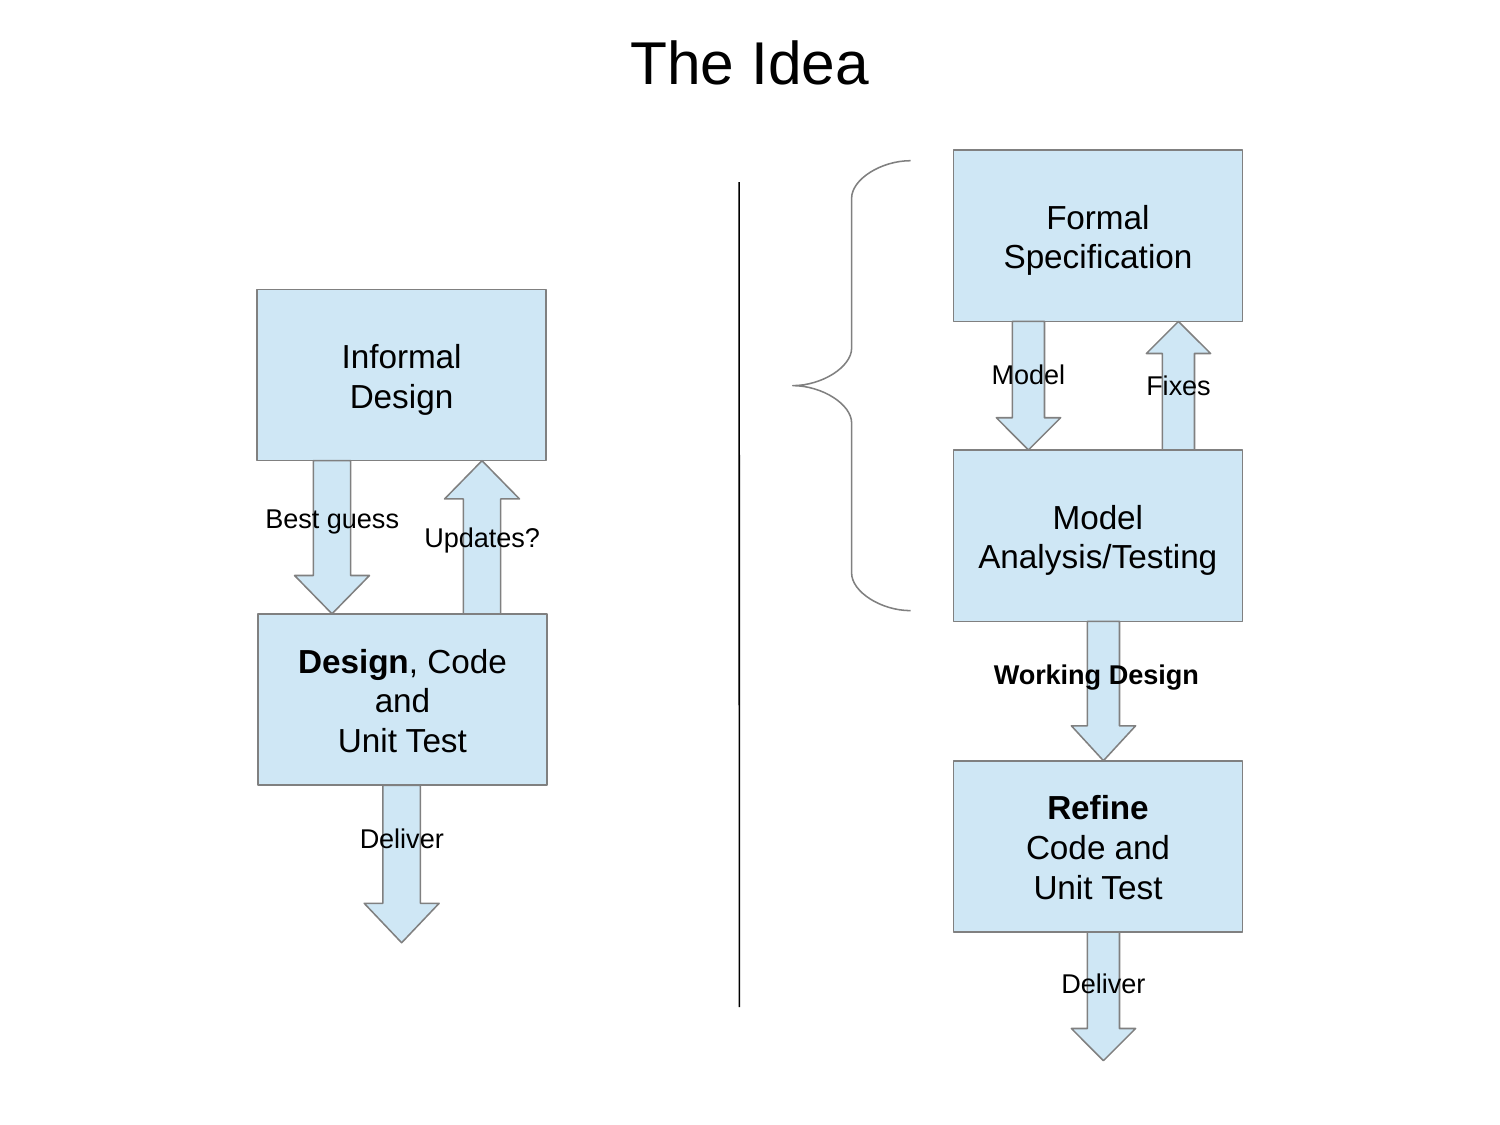

The Idea
Formal
Specification
Informal
Design
Model
Fixes
Model
Analysis/Testing
Best guess
Updates?
Design, Code
and
Unit Test
Working Design
Refine
Code and
Unit Test
Deliver
Deliver